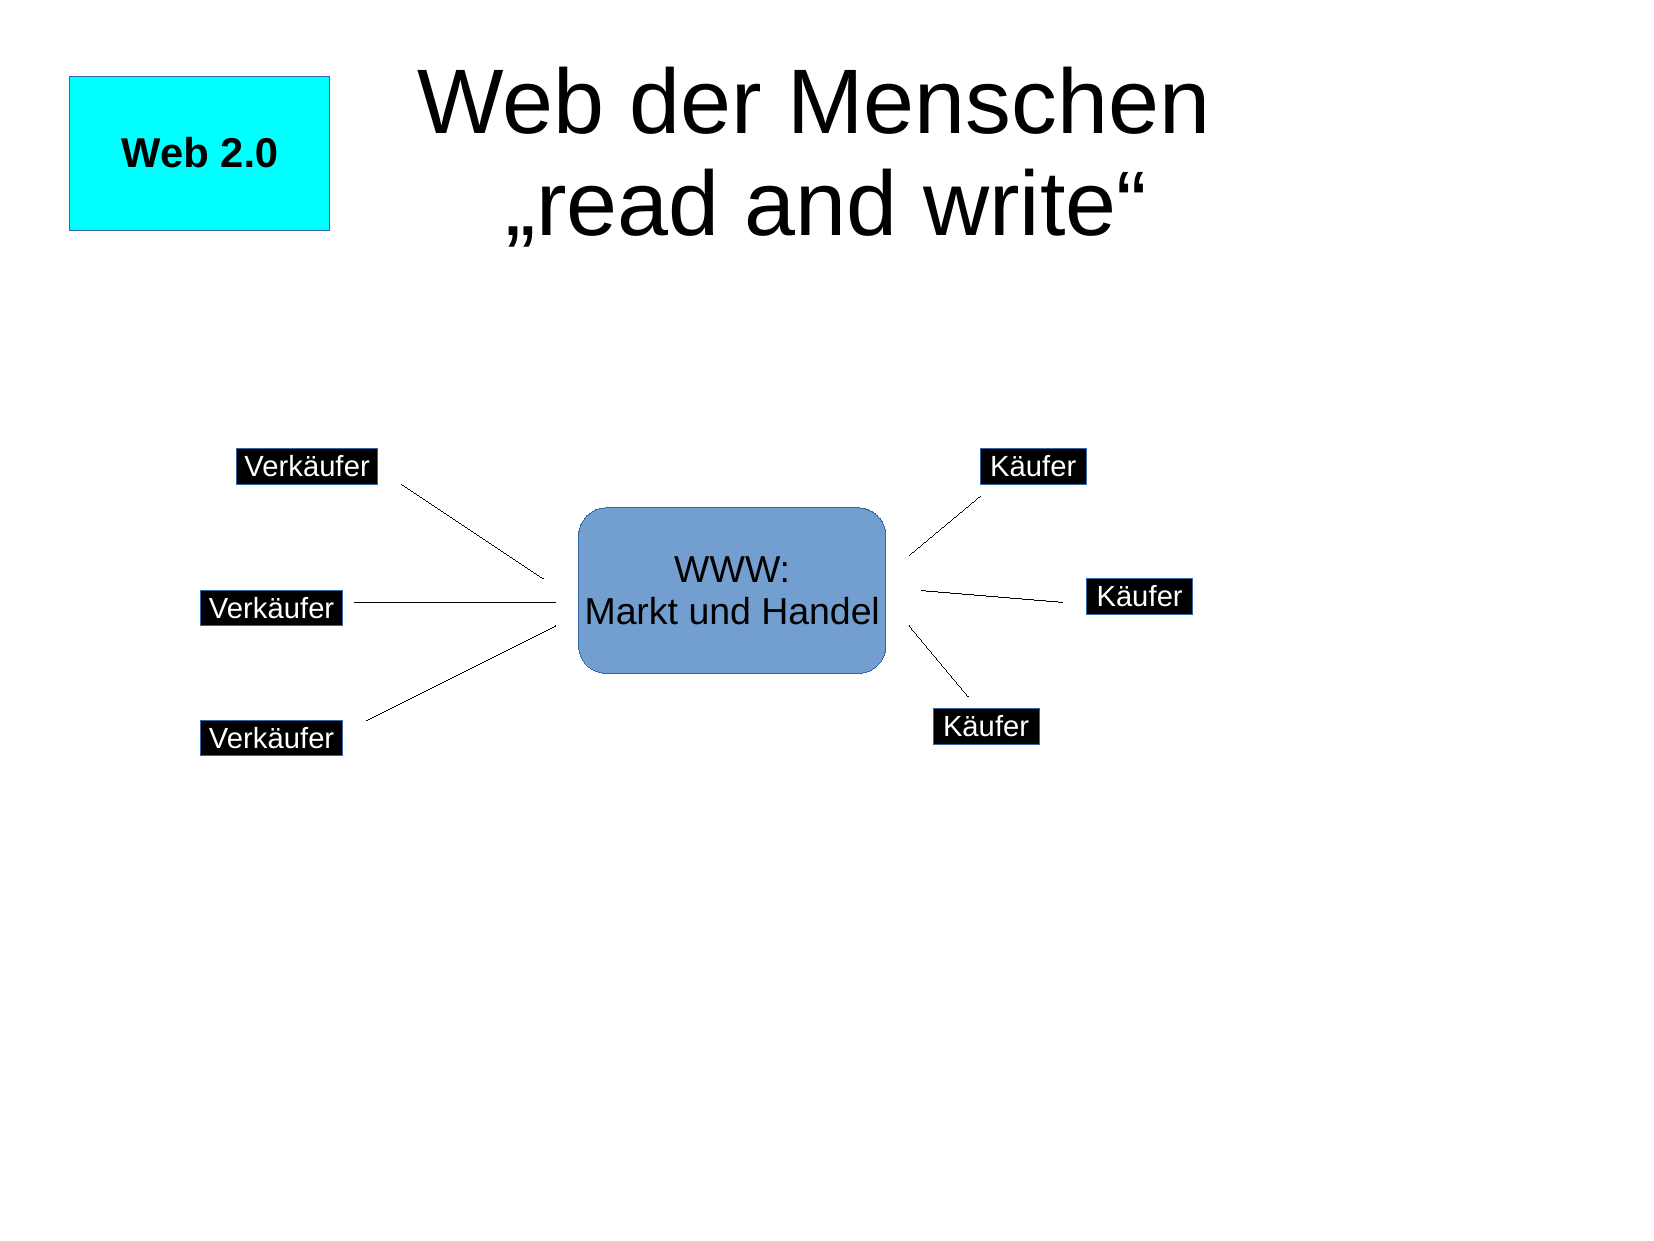

# Web der Menschen „read and write“
Web 2.0
Verkäufer
Käufer
WWW:
Markt und Handel
Käufer
Verkäufer
Käufer
Verkäufer